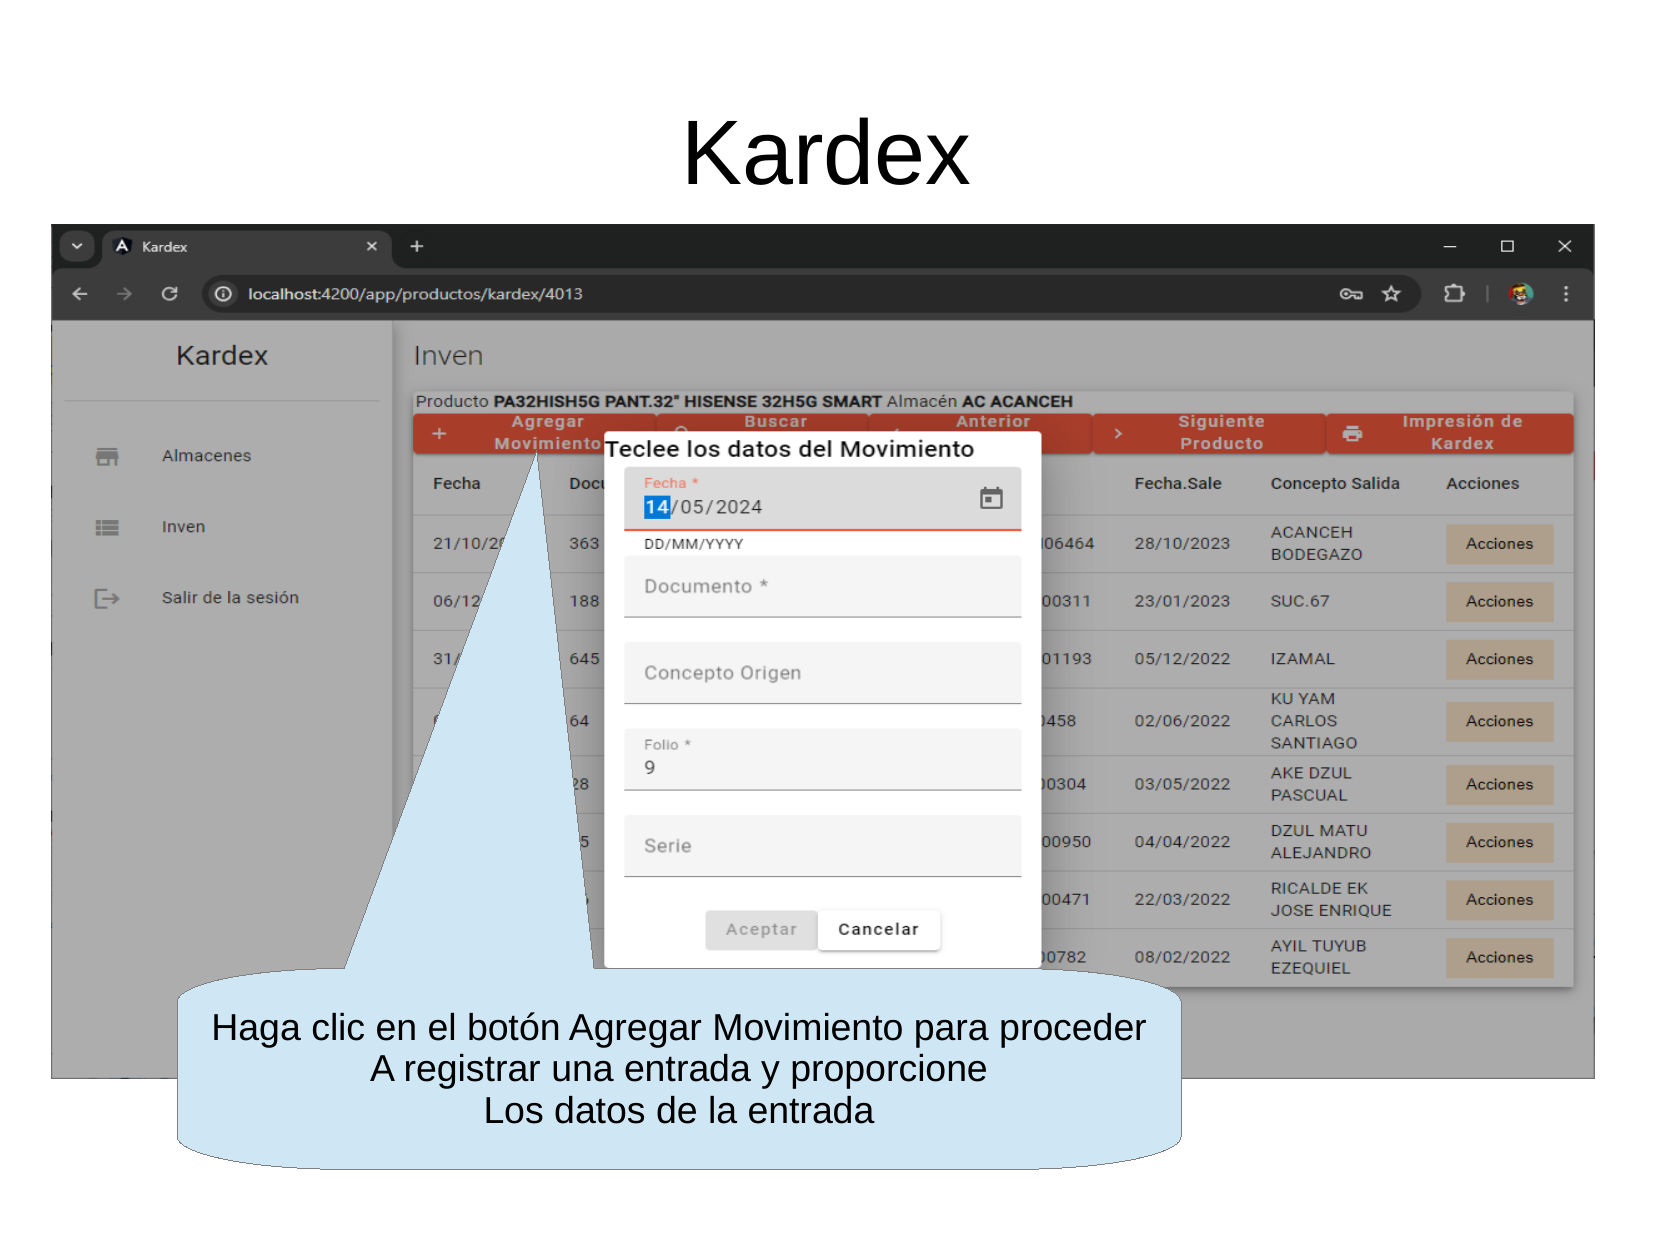

# Kardex
Haga clic en el botón Agregar Movimiento para proceder
A registrar una entrada y proporcione
Los datos de la entrada